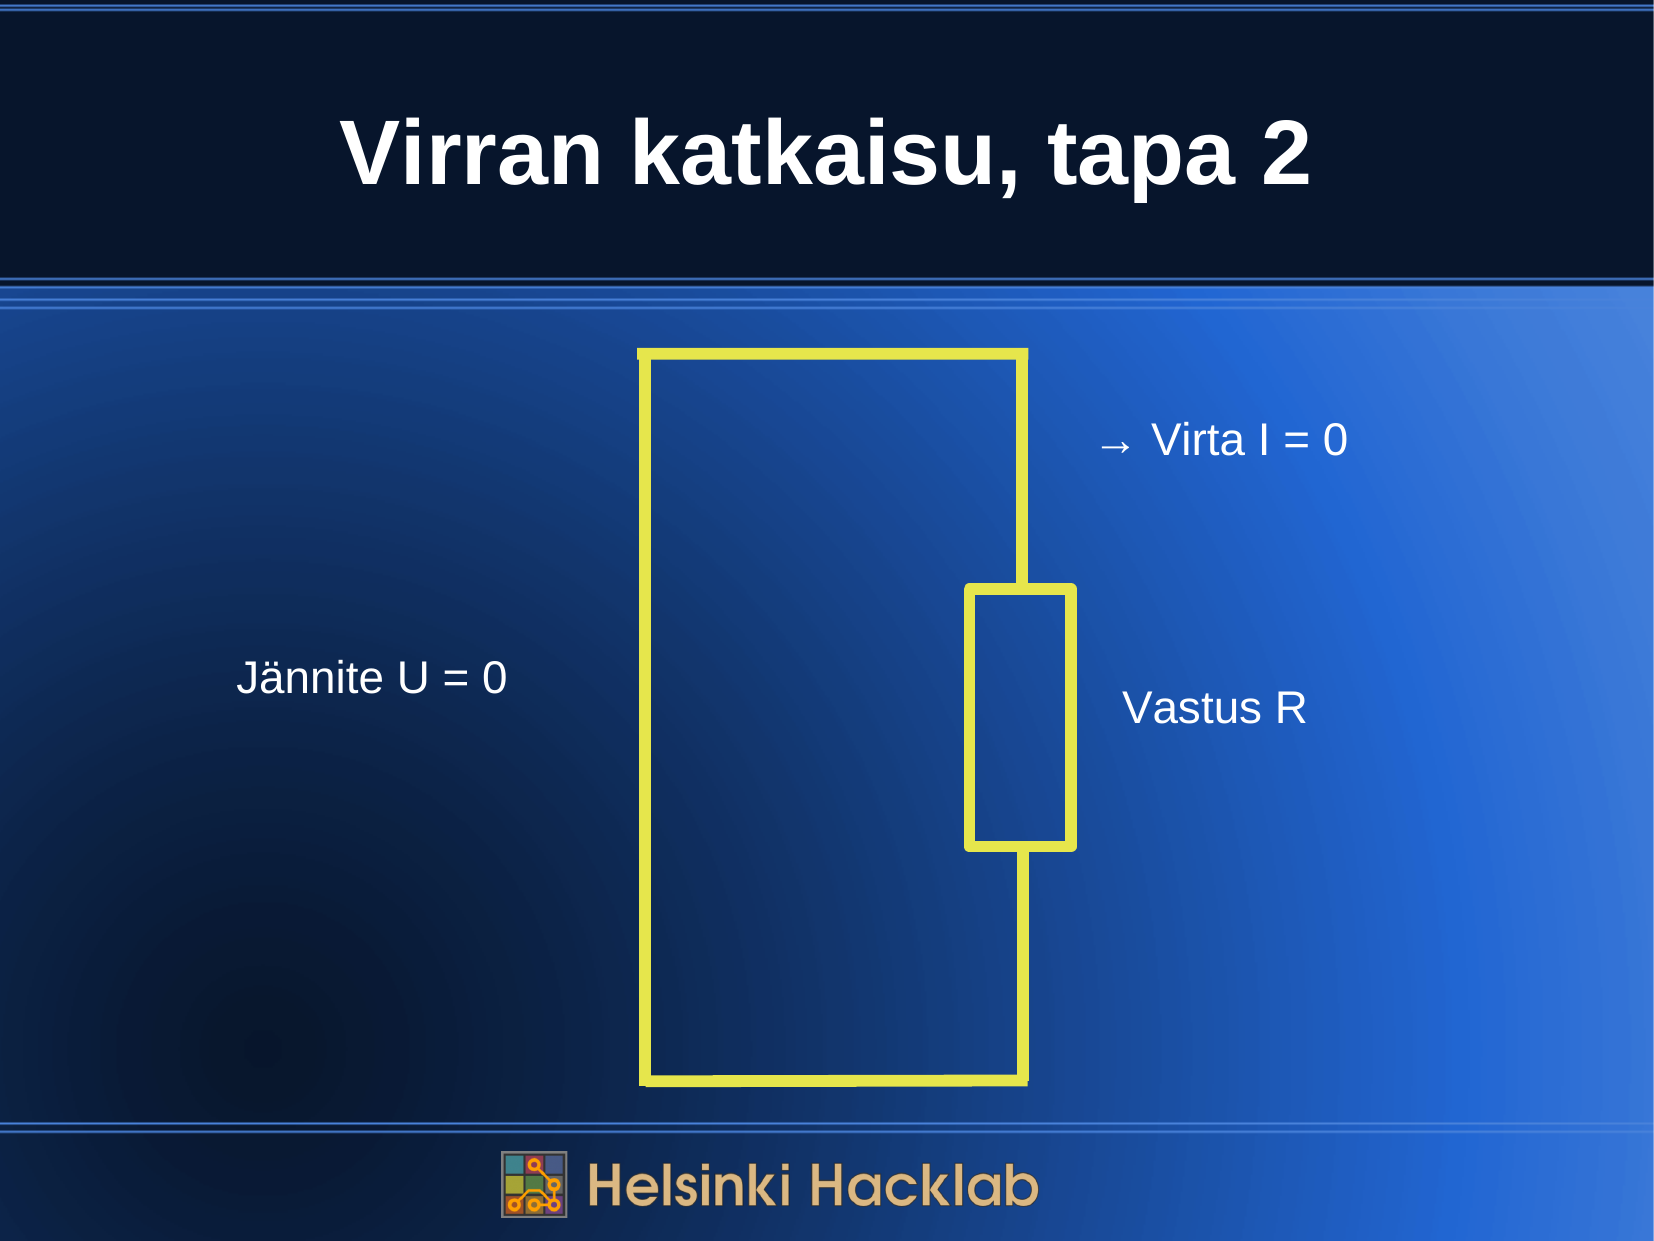

# Virran katkaisu, tapa 2
→ Virta I = 0
Jännite U = 0
Vastus R